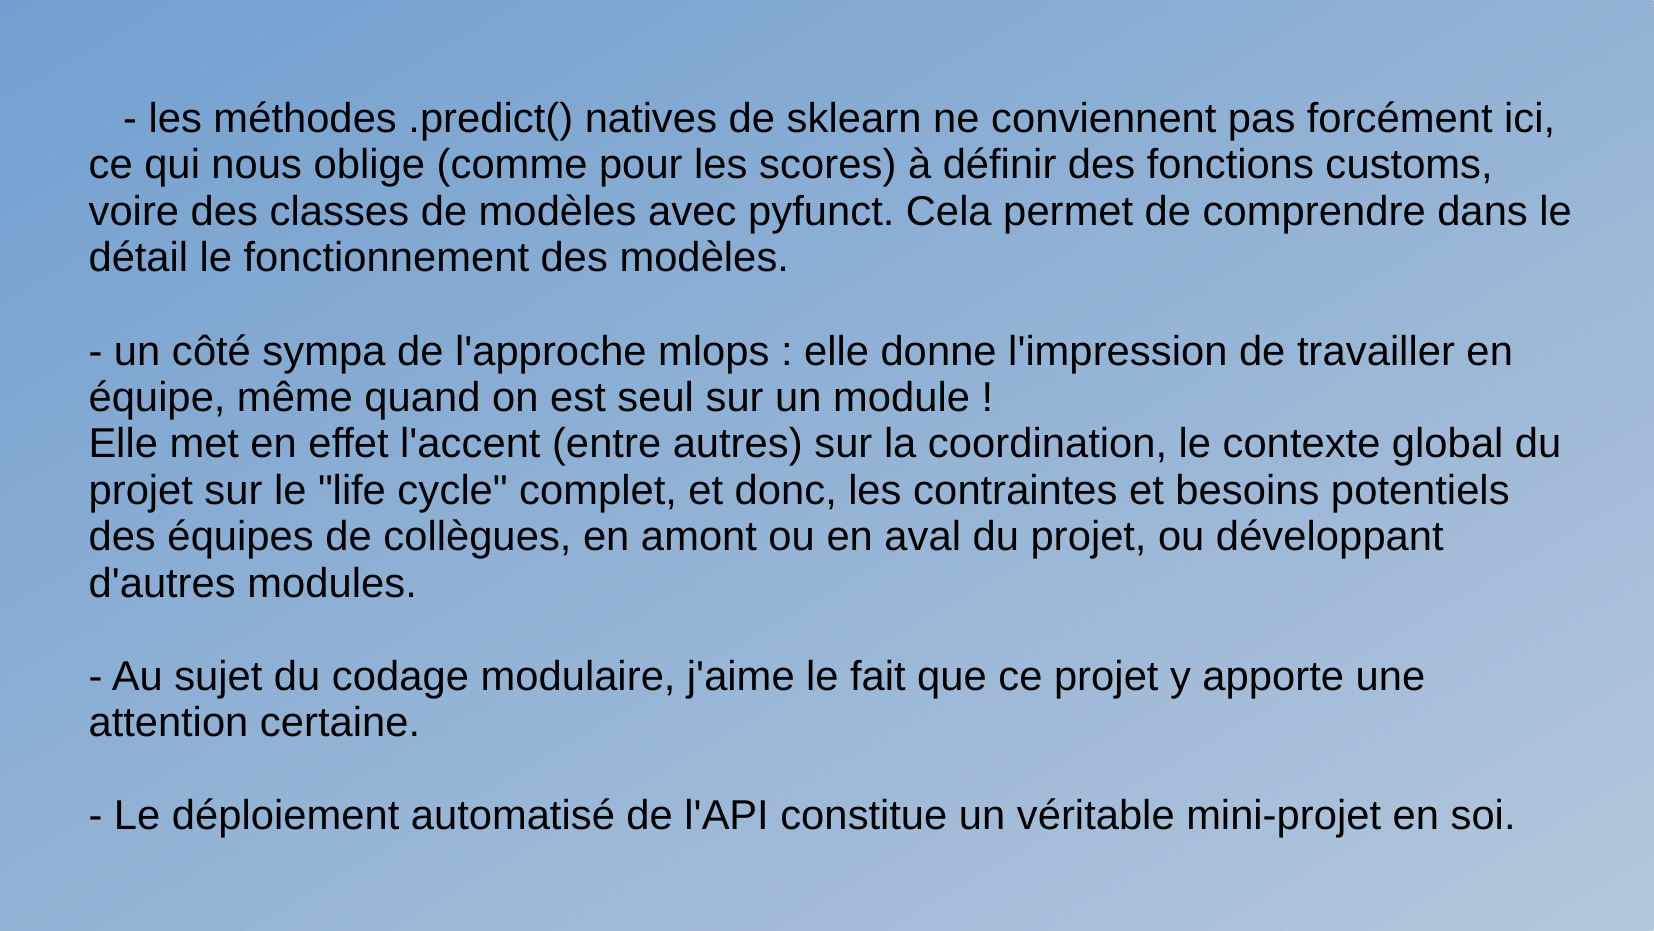

# - les méthodes .predict() natives de sklearn ne conviennent pas forcément ici, ce qui nous oblige (comme pour les scores) à définir des fonctions customs, voire des classes de modèles avec pyfunct. Cela permet de comprendre dans le détail le fonctionnement des modèles.
- un côté sympa de l'approche mlops : elle donne l'impression de travailler en équipe, même quand on est seul sur un module !
Elle met en effet l'accent (entre autres) sur la coordination, le contexte global du projet sur le "life cycle" complet, et donc, les contraintes et besoins potentiels des équipes de collègues, en amont ou en aval du projet, ou développant d'autres modules.
- Au sujet du codage modulaire, j'aime le fait que ce projet y apporte une attention certaine.
- Le déploiement automatisé de l'API constitue un véritable mini-projet en soi.